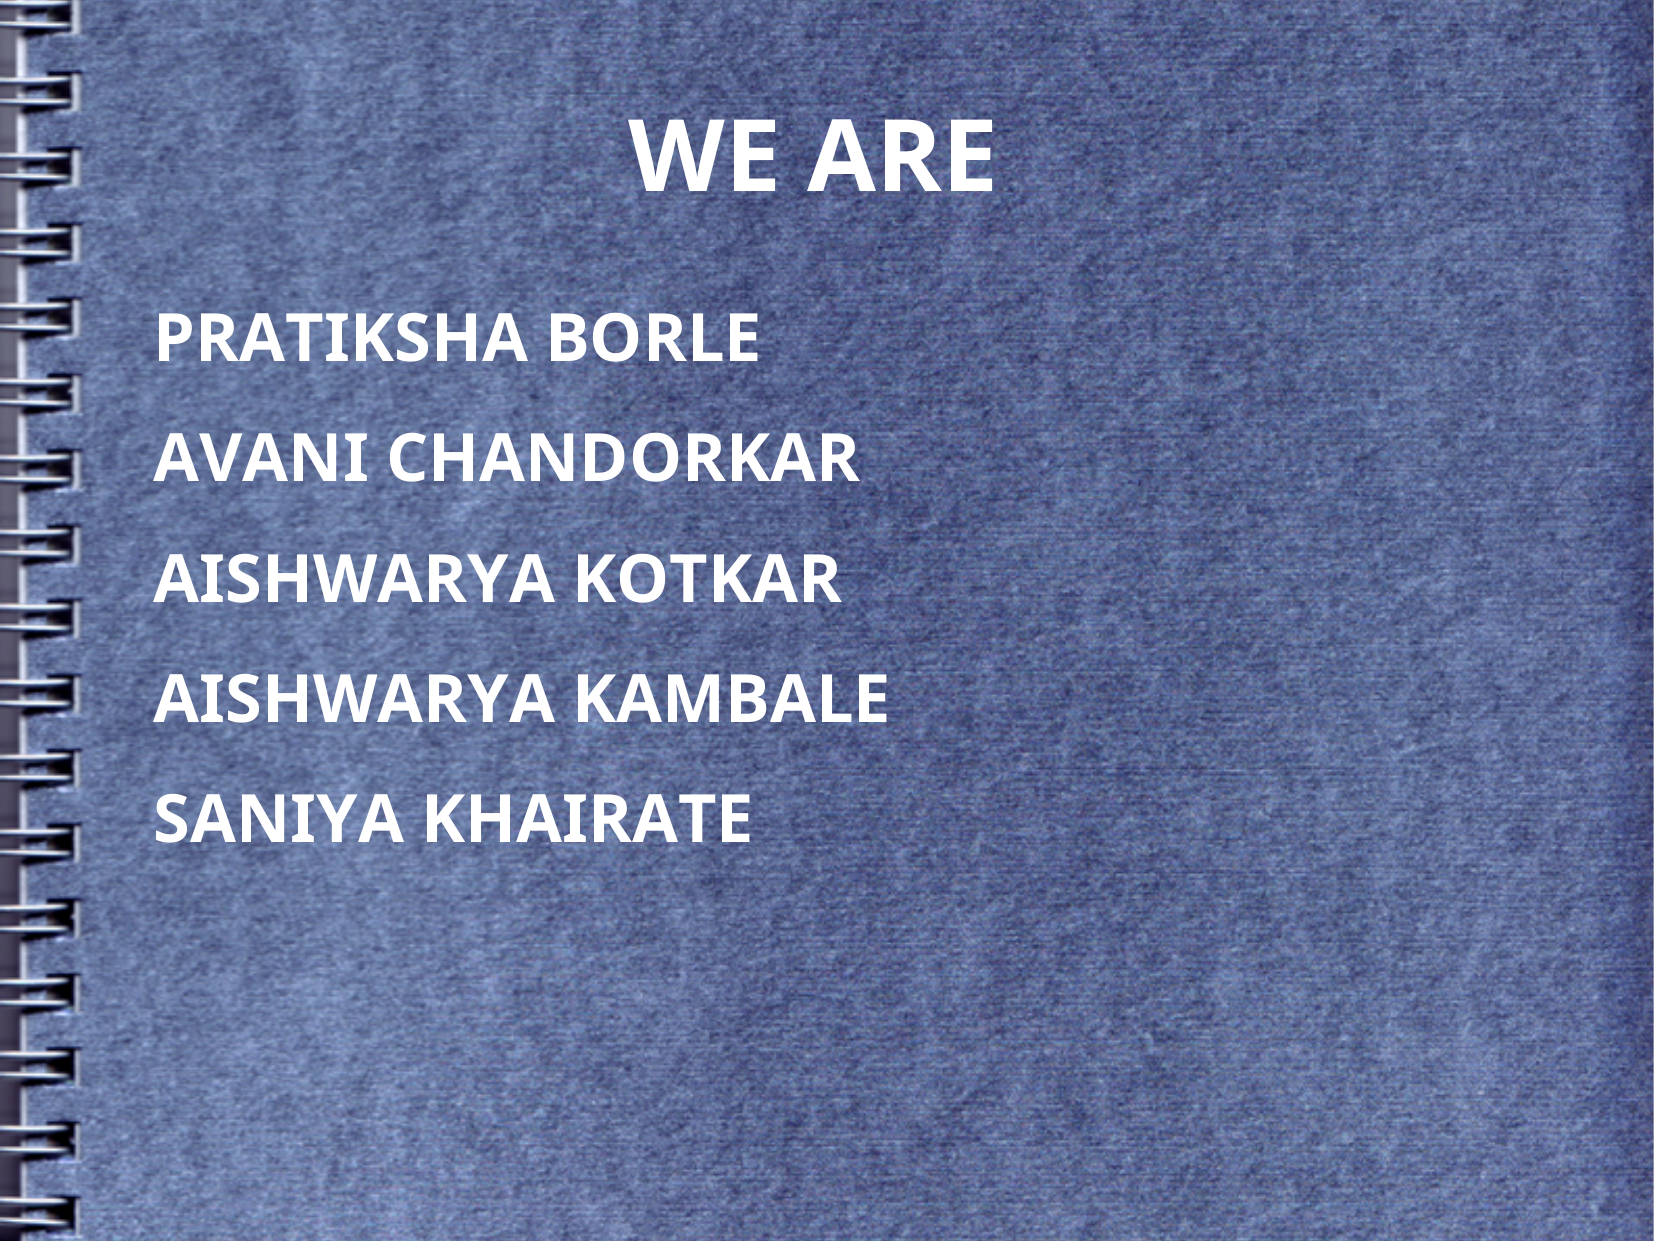

# WE ARE
PRATIKSHA BORLE
AVANI CHANDORKAR
AISHWARYA KOTKAR
AISHWARYA KAMBALE
SANIYA KHAIRATE